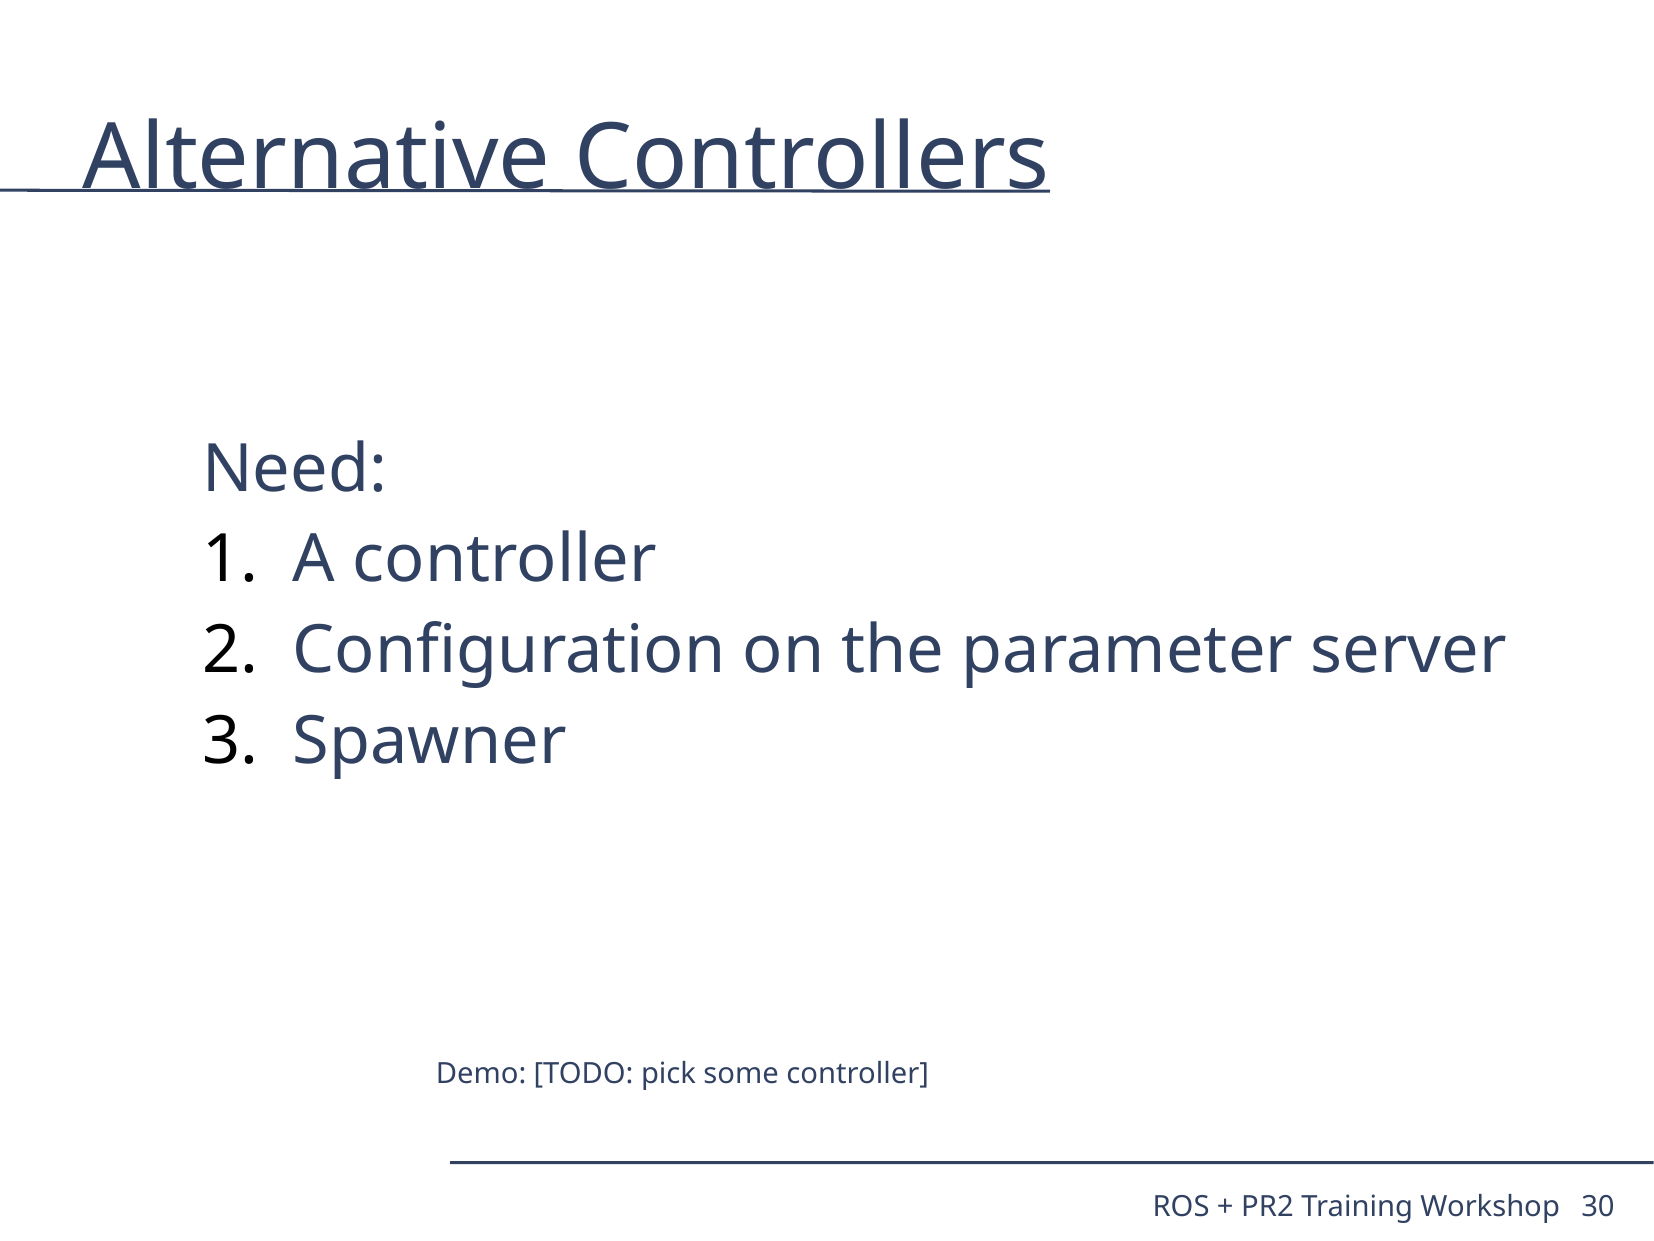

# Alternative Controllers
Need:
 A controller
 Configuration on the parameter server
 Spawner
Demo: [TODO: pick some controller]